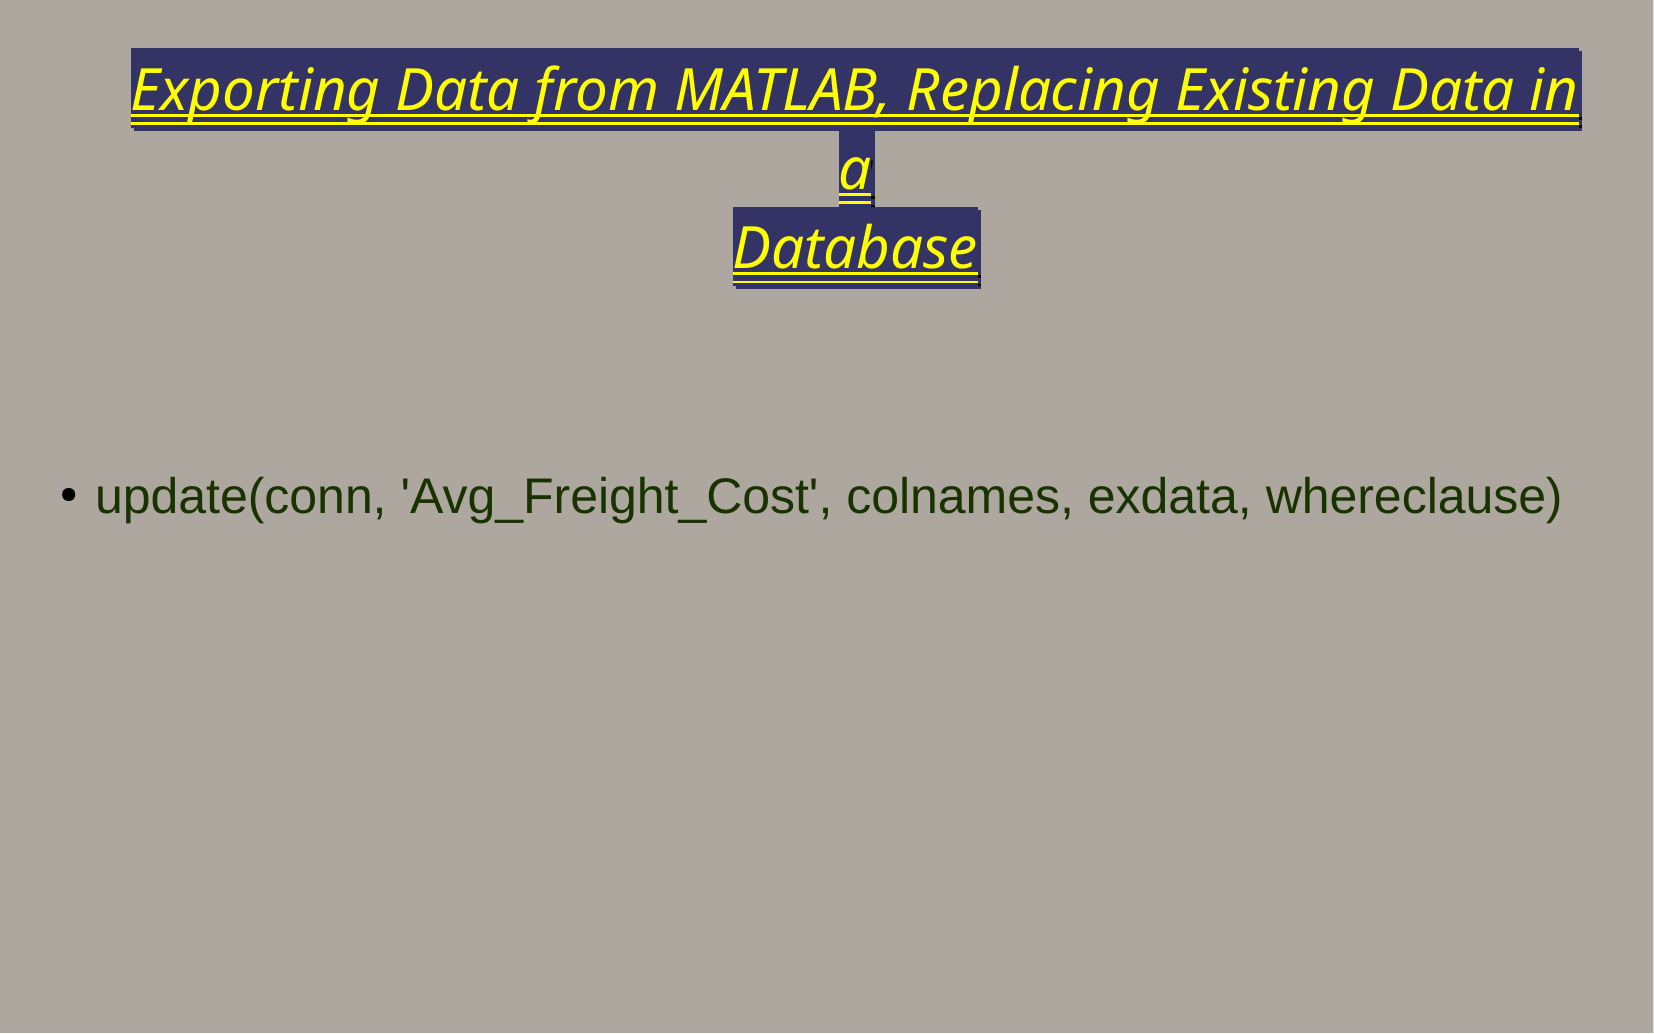

# Exporting Data from MATLAB, Replacing Existing Data in a
Database
update(conn, 'Avg_Freight_Cost', colnames, exdata, whereclause)